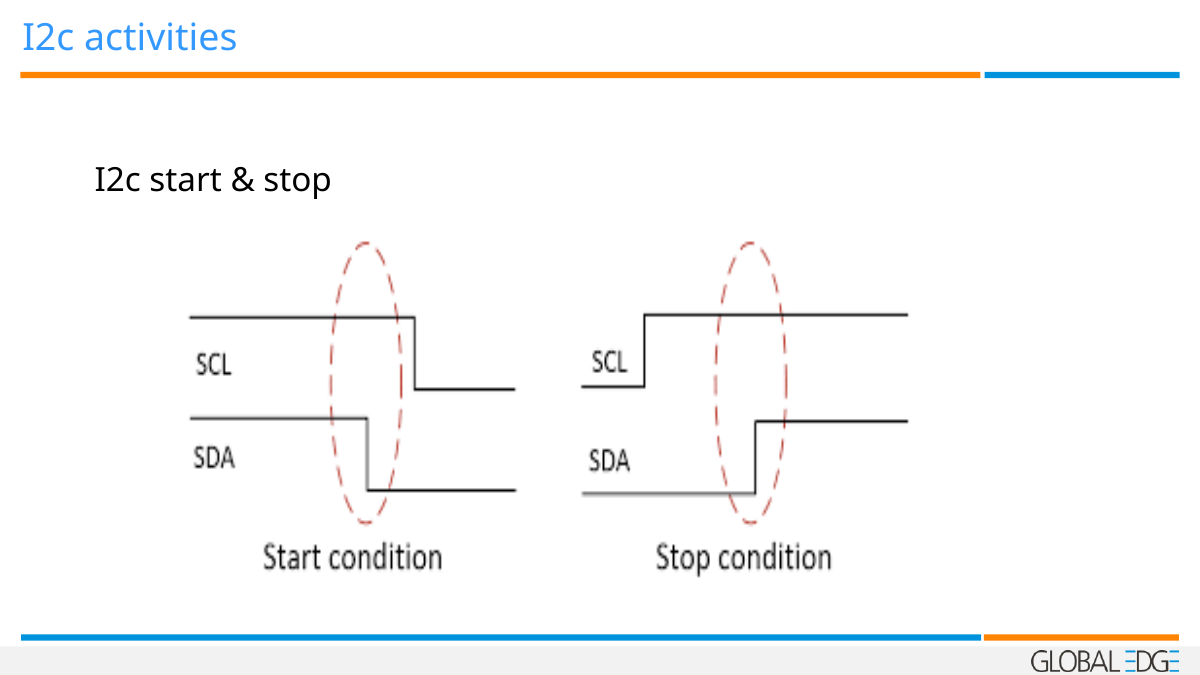

# I2c activities
I2c start & stop